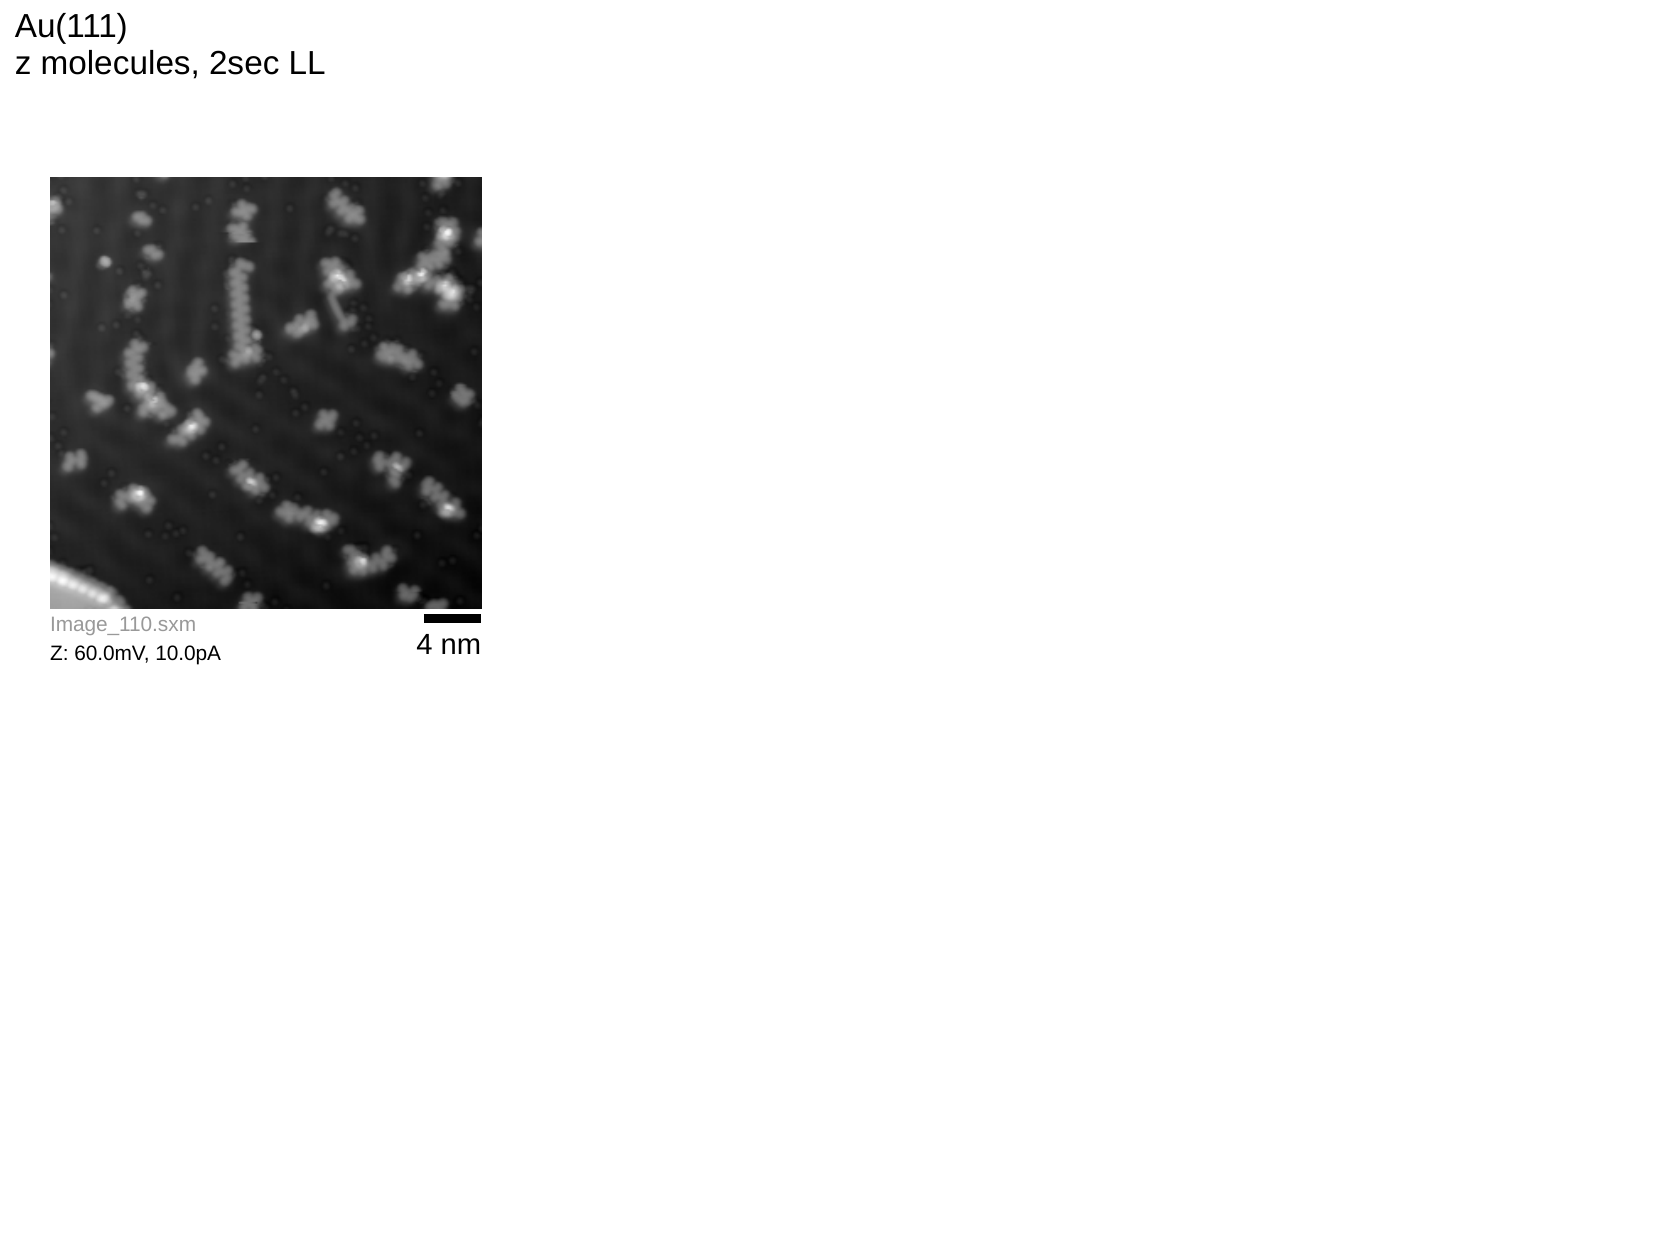

Au(111)
z molecules, 2sec LL
Image_110.sxm
Z: 60.0mV, 10.0pA
4 nm